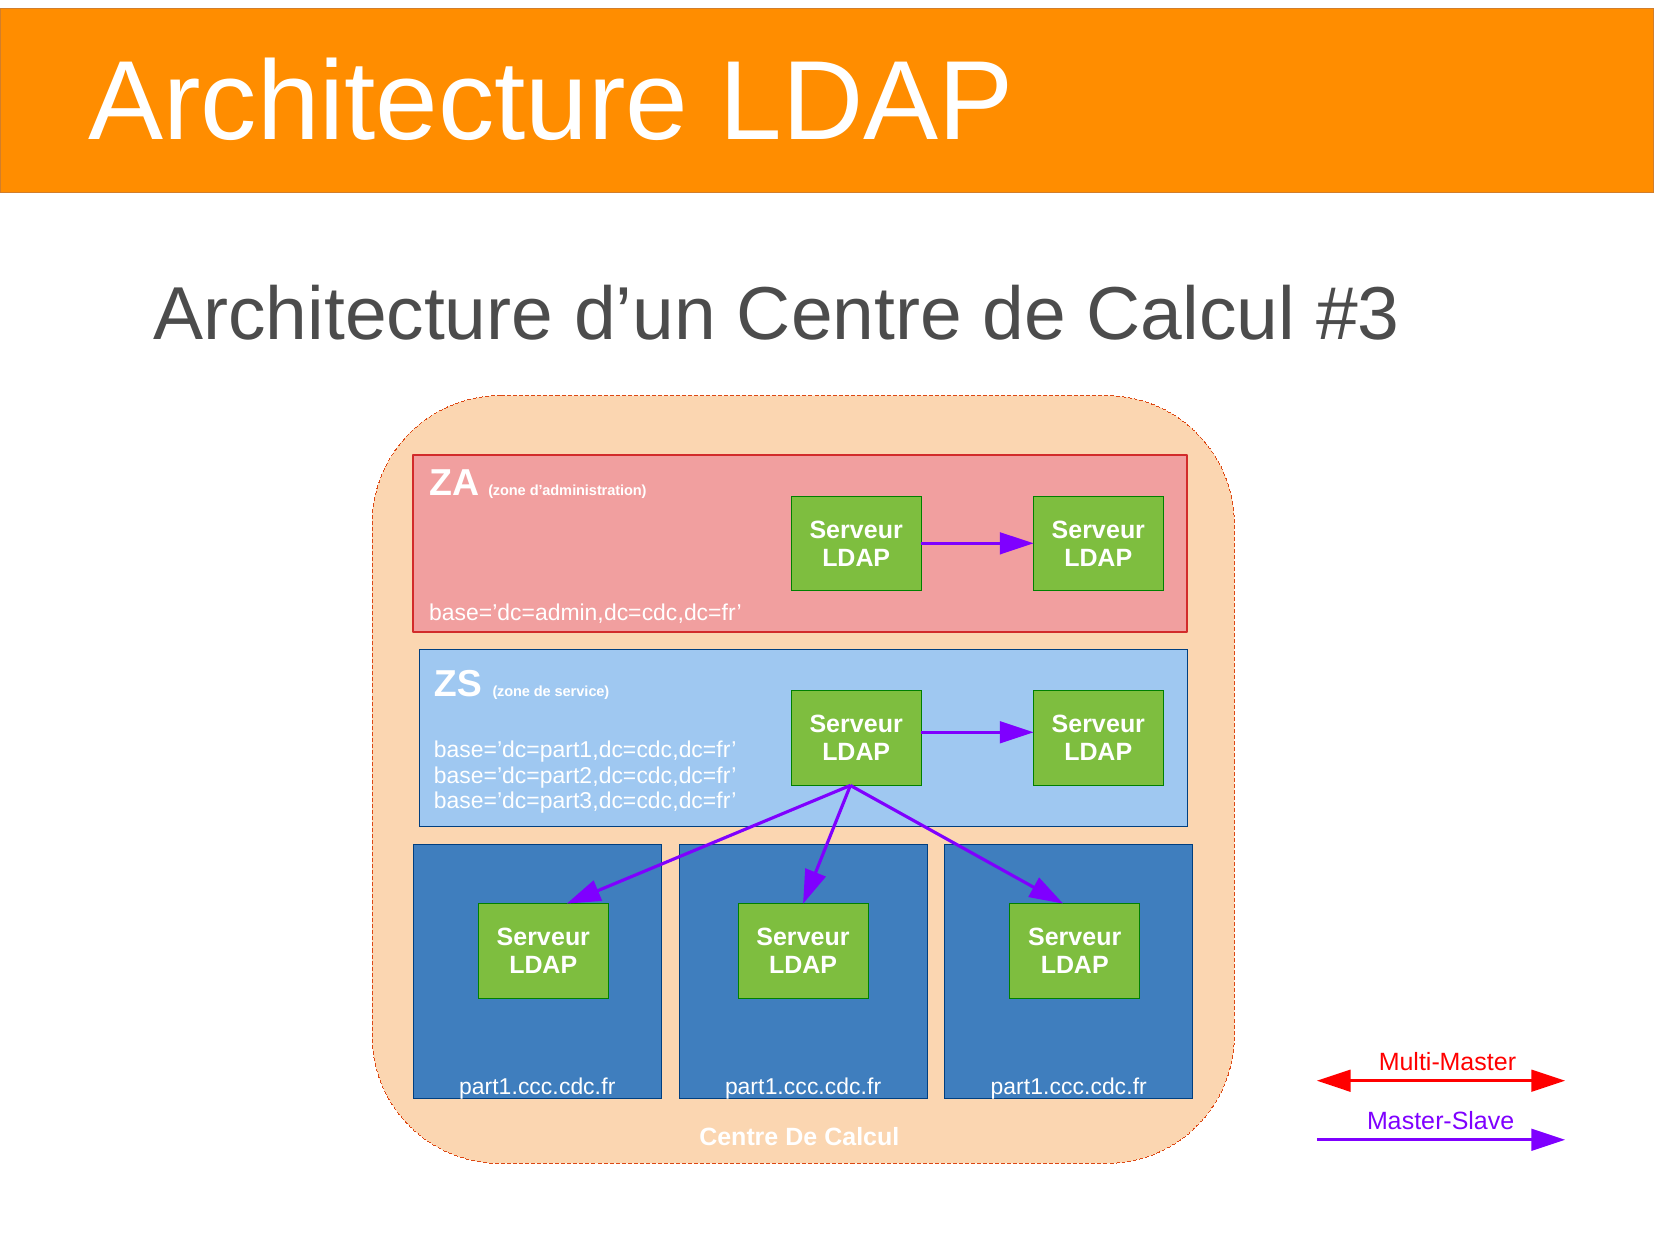

# Architecture LDAP
Architecture d’un Centre de Calcul #3
Centre De Calcul
ZA (zone d’administration)
base=’dc=admin,dc=cdc,dc=fr’
Serveur
LDAP
Serveur
LDAP
ZS (zone de service)
base=’dc=part1,dc=cdc,dc=fr’
base=’dc=part2,dc=cdc,dc=fr’
base=’dc=part3,dc=cdc,dc=fr’
Serveur
LDAP
Serveur
LDAP
part1.ccc.cdc.fr
part1.ccc.cdc.fr
part1.ccc.cdc.fr
Serveur
LDAP
Serveur
LDAP
Serveur
DNS
Serveur
LDAP
Multi-Master
Master-Slave